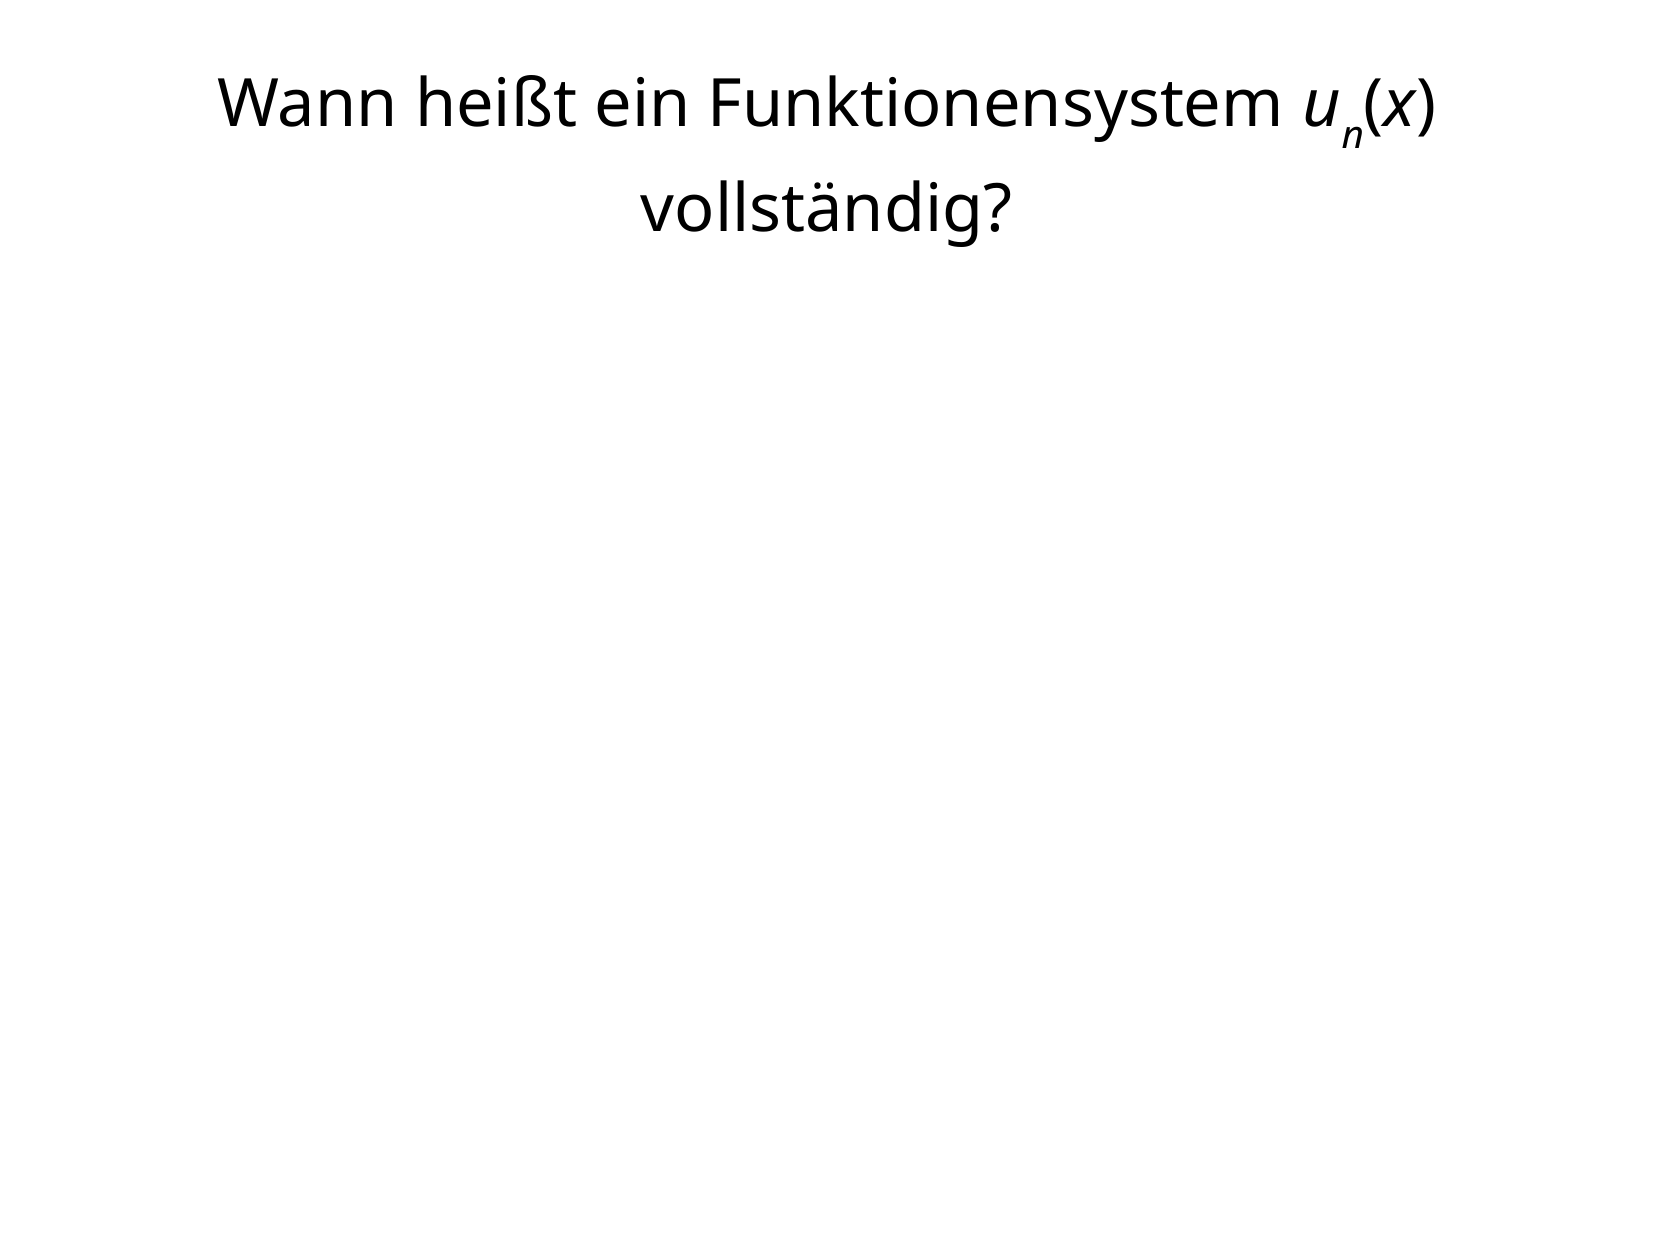

# Wann heißt ein Funktionensystem un(x) vollständig?